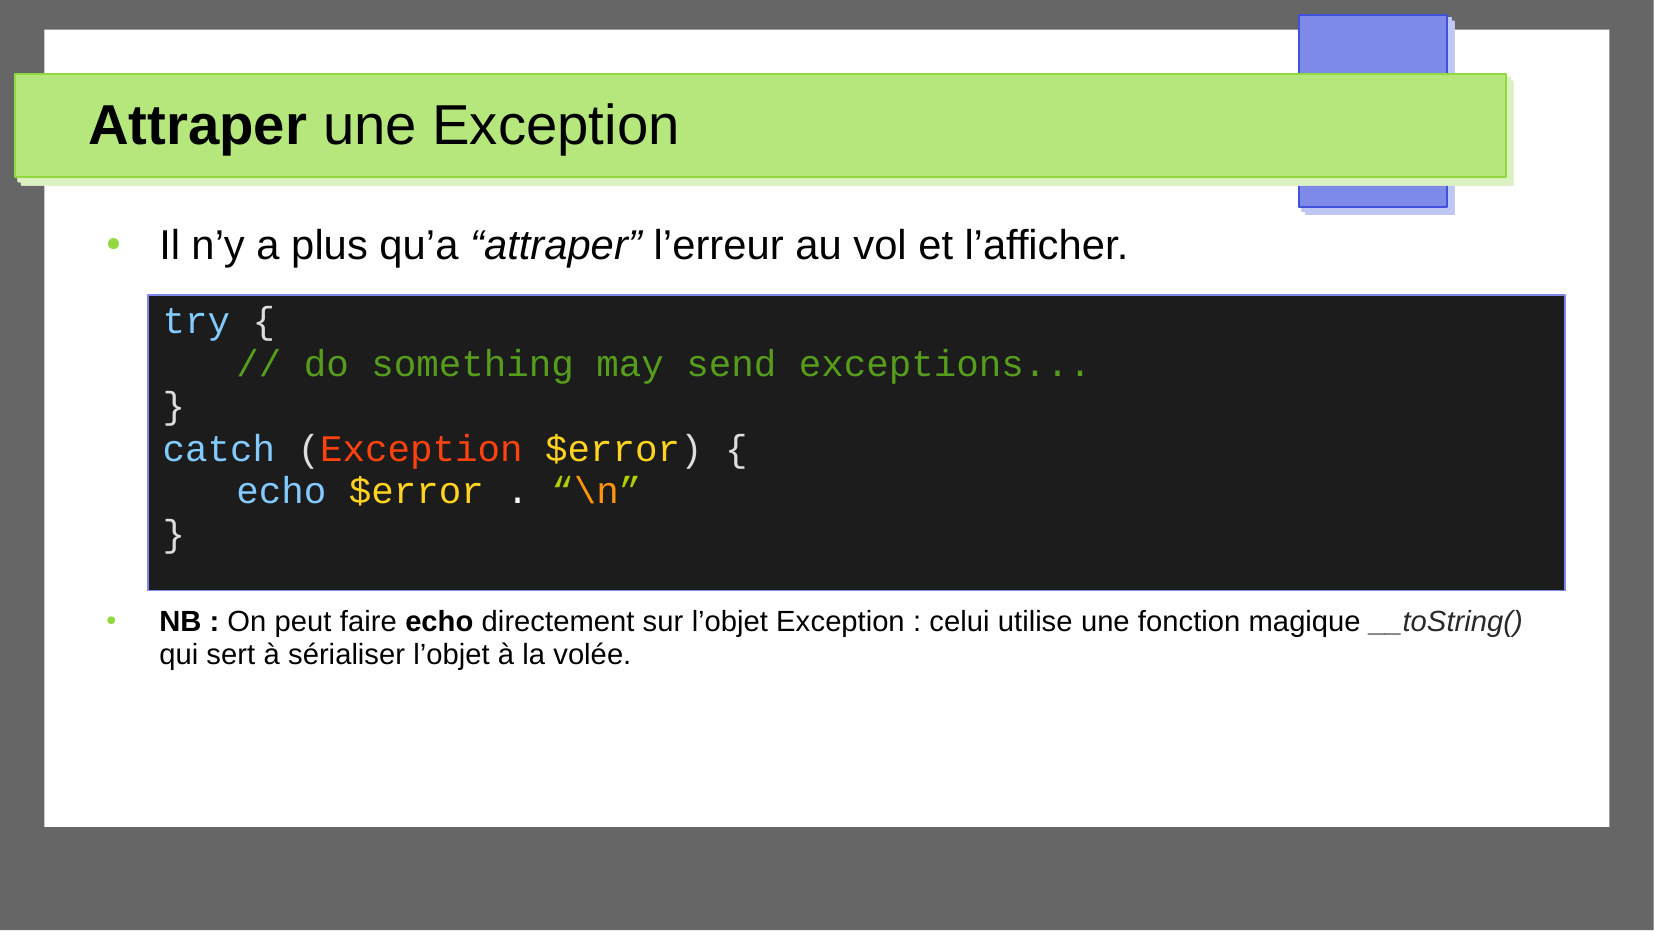

# Attraper une Exception
Il n’y a plus qu’a “attraper” l’erreur au vol et l’afficher.
try {
	// do something may send exceptions...
}
catch (Exception $error) {
	echo $error . “\n”
}
NB : On peut faire echo directement sur l’objet Exception : celui utilise une fonction magique __toString() qui sert à sérialiser l’objet à la volée.